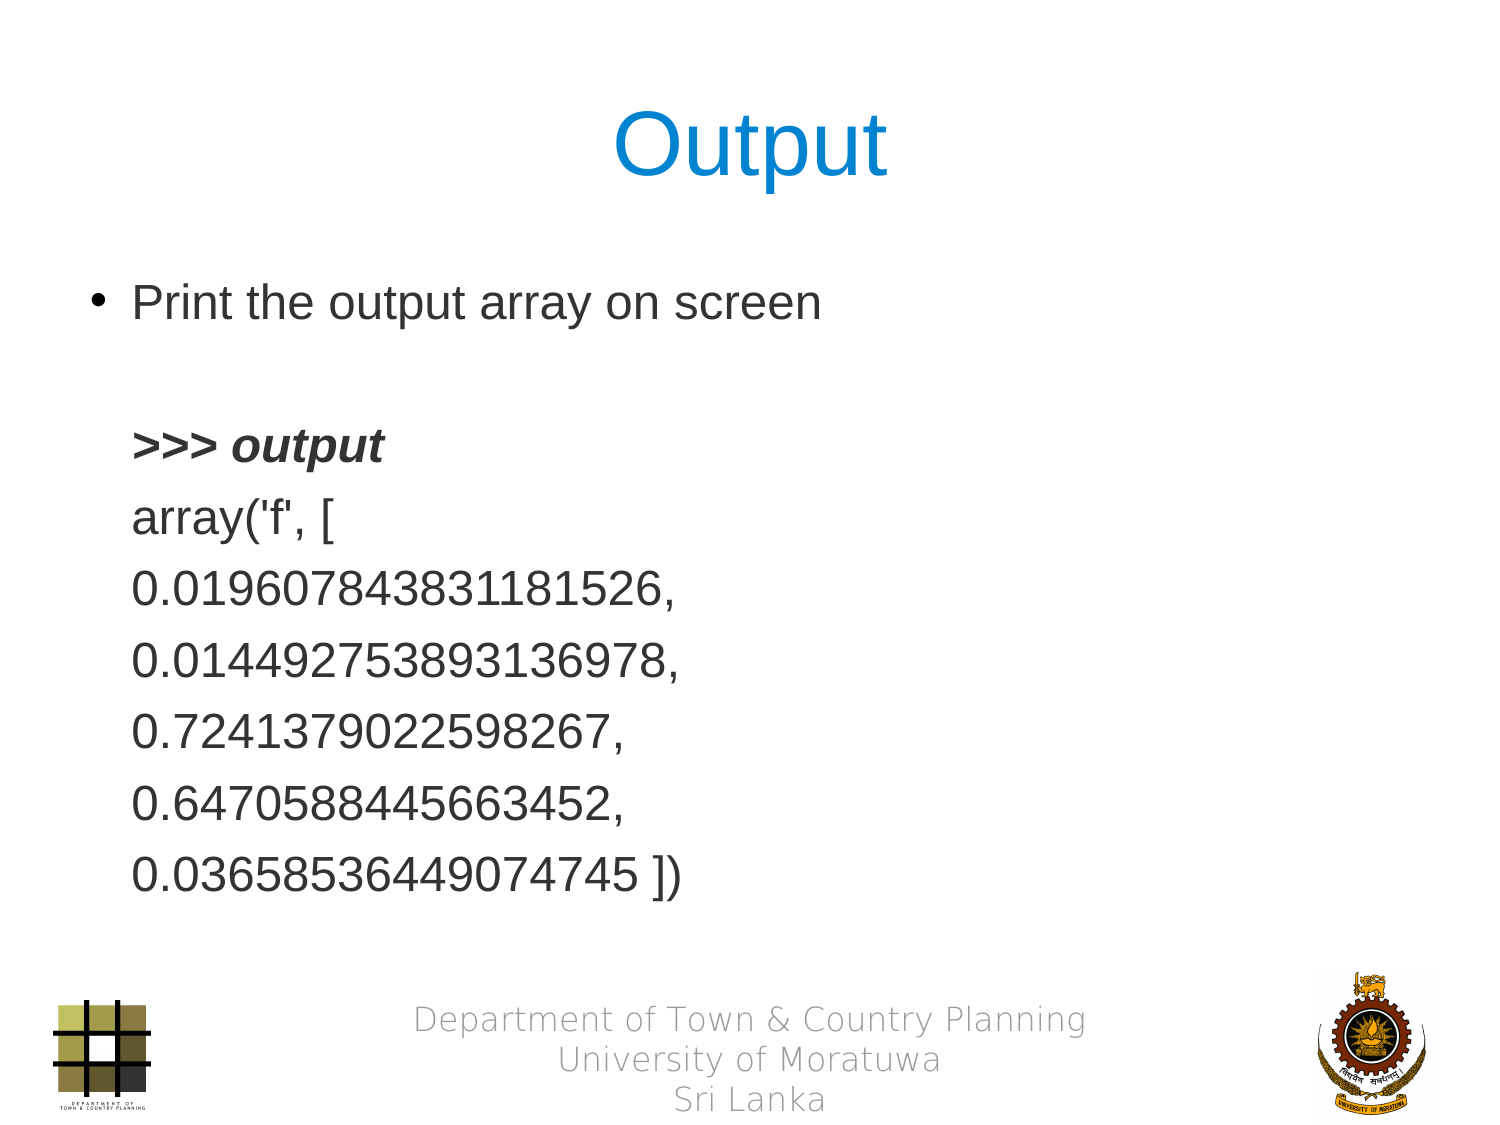

# Output
Print the output array on screen
>>> output
array('f', [
0.019607843831181526,
0.014492753893136978,
0.7241379022598267,
0.6470588445663452,
0.03658536449074745 ])